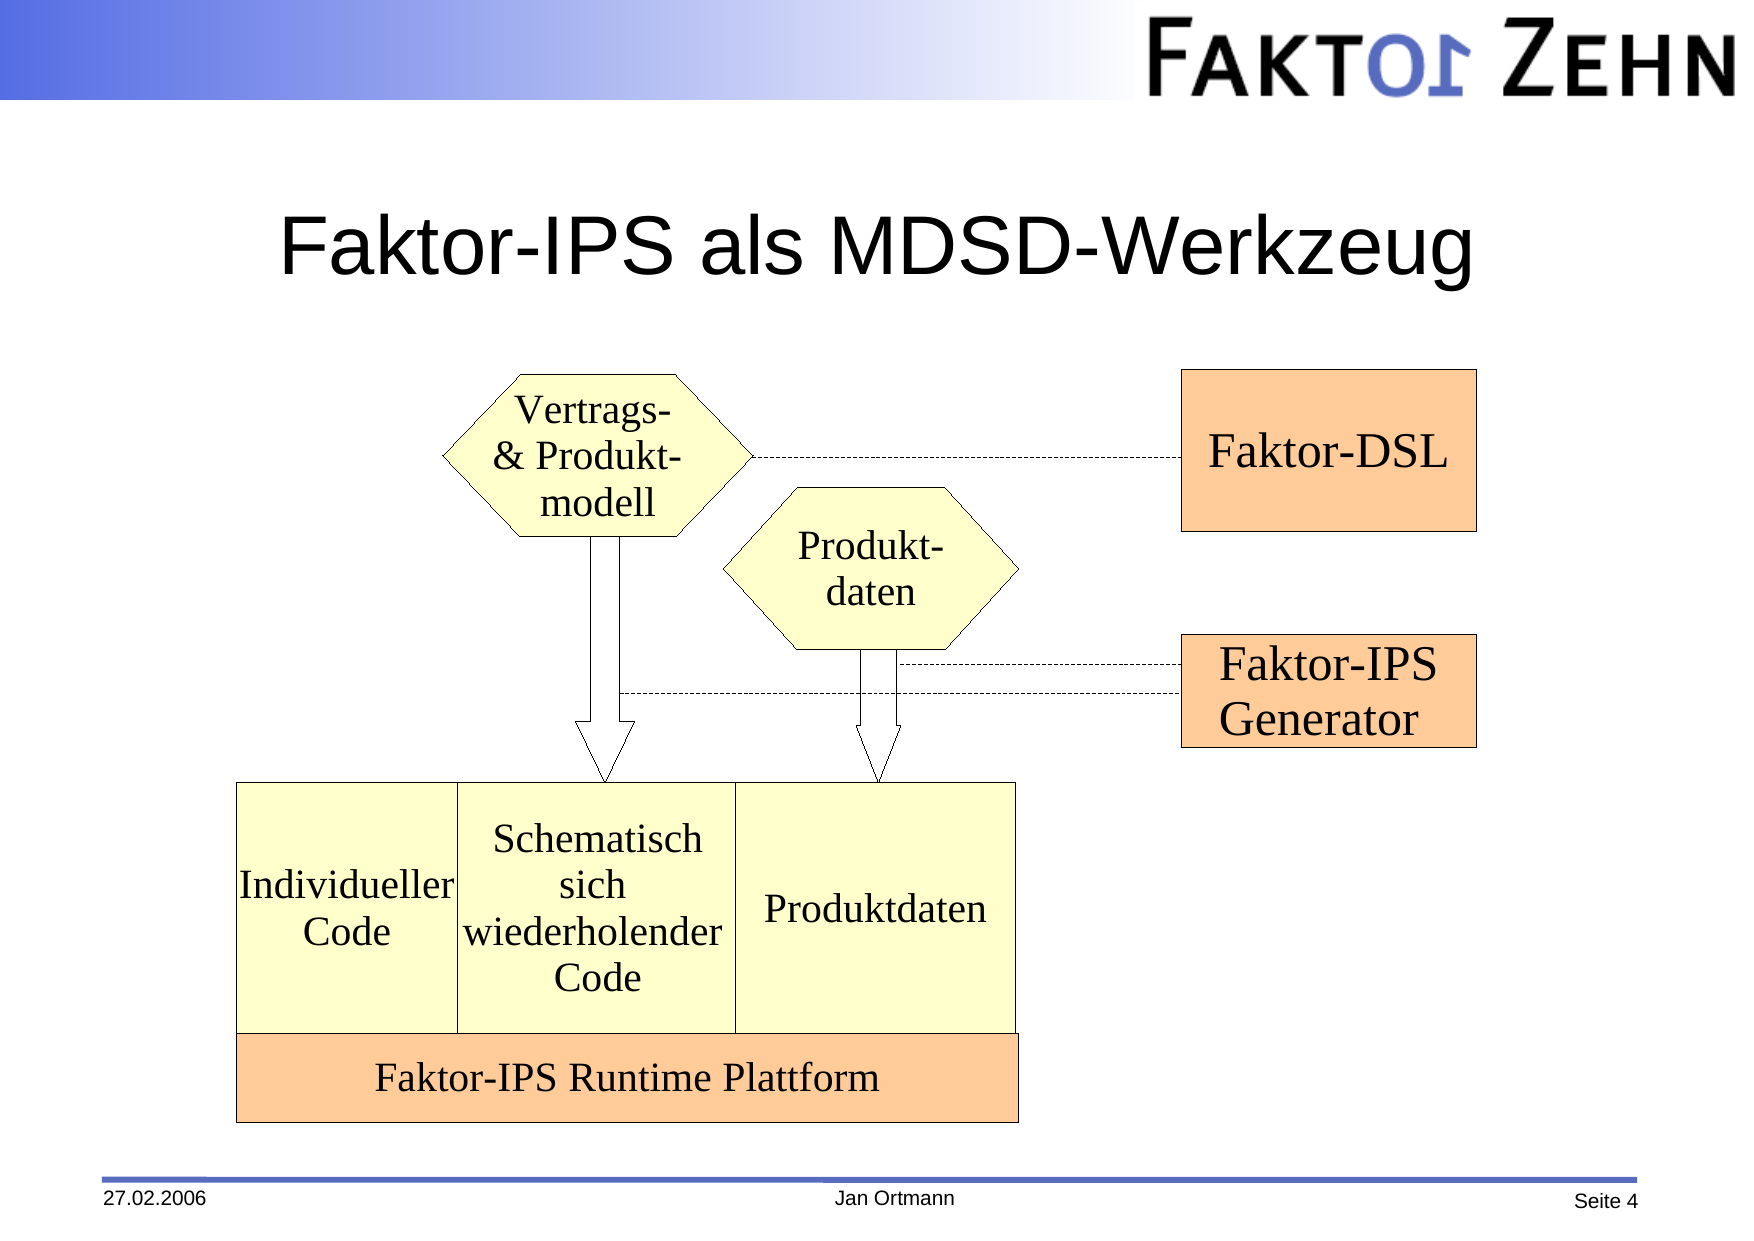

# Faktor-IPS als MDSD-Werkzeug
Faktor-DSL
Vertrags-
& Produkt-
modell
Produkt-
daten
Faktor-IPS
Generator
Individueller
Code
Schematisch
sich
wiederholender
Code
Produktdaten
Faktor-IPS Runtime Plattform